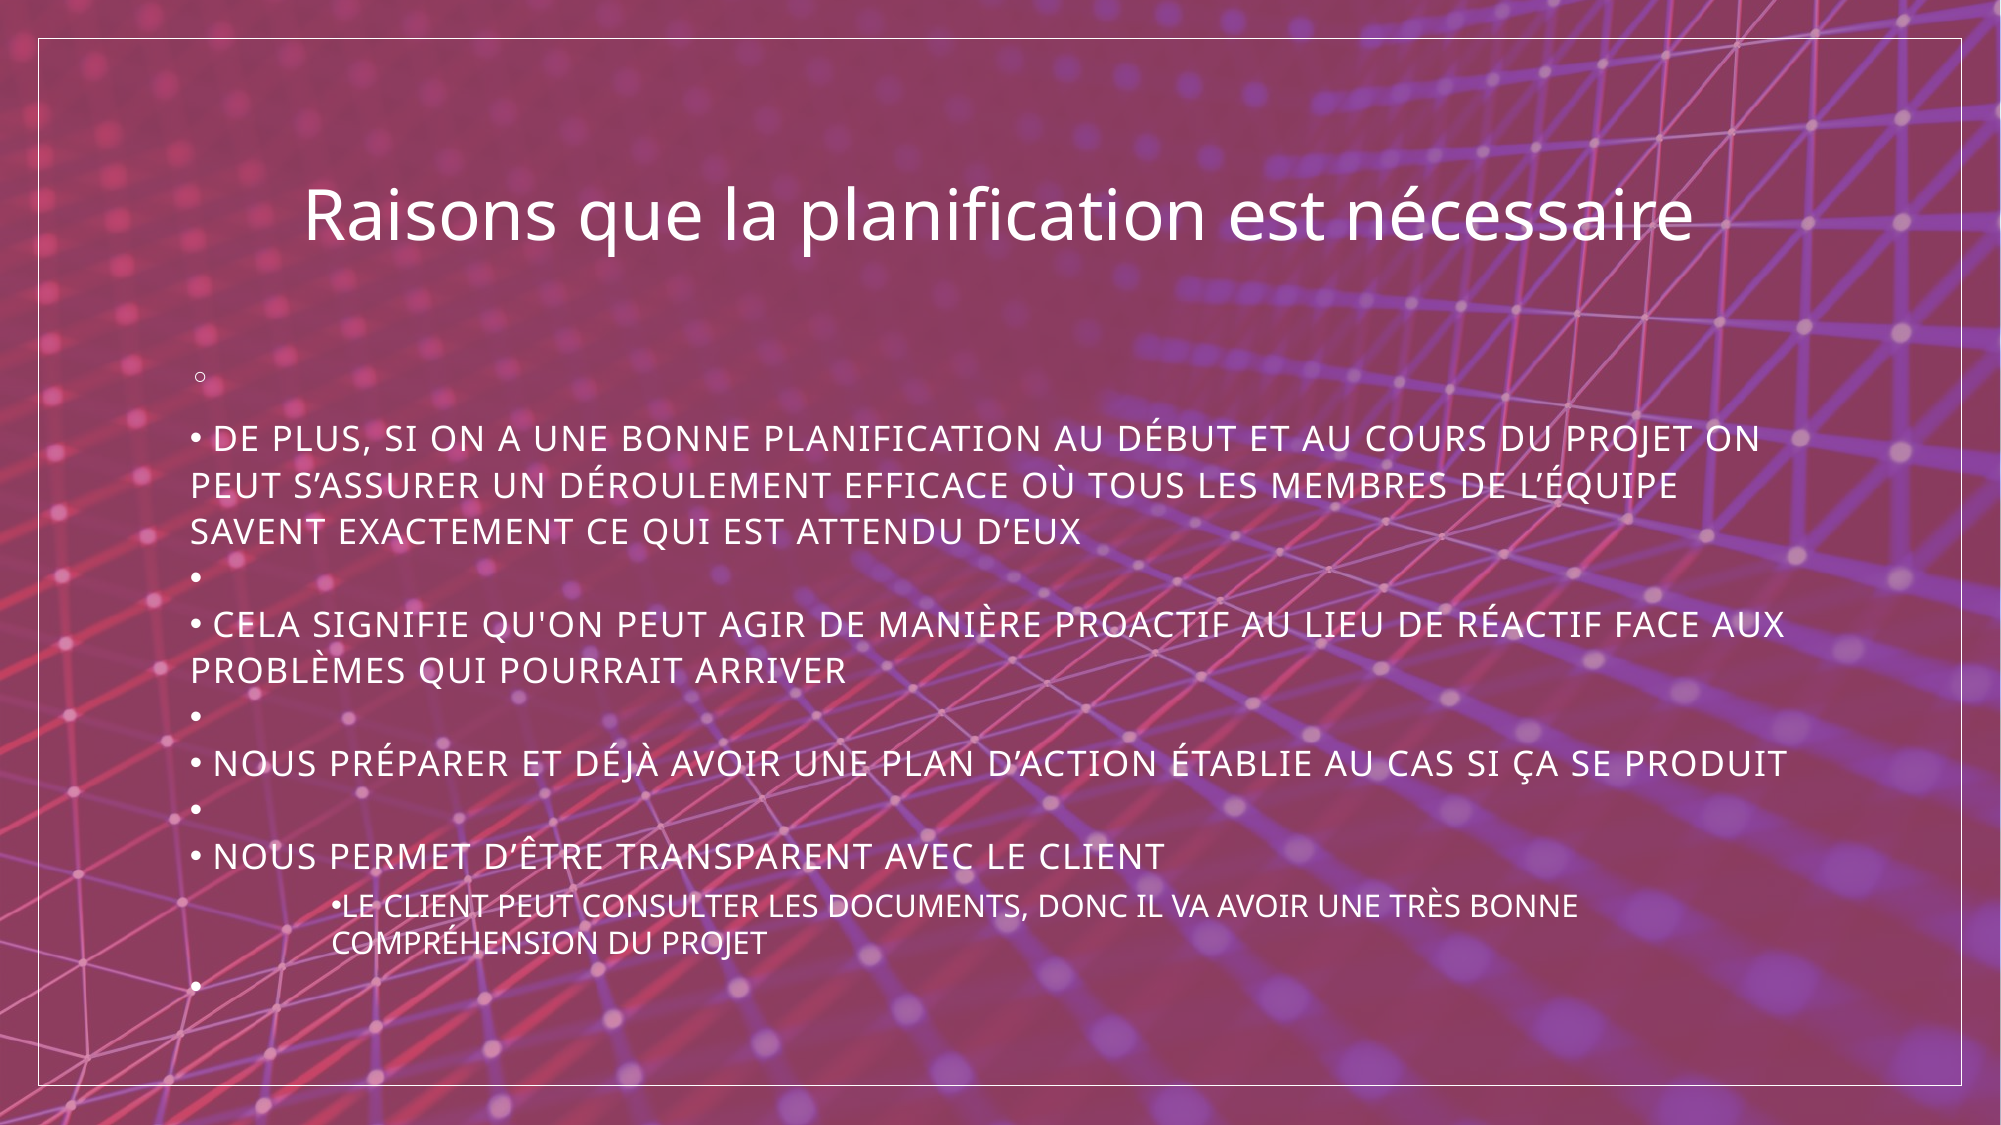

# Raisons que la planification est nécessaire
 DE PLUS, SI ON A UNE BONNE PLANIFICATION AU DÉBUT ET AU COURS DU PROJET ON PEUT S’ASSURER UN DÉROULEMENT EFFICACE OÙ TOUS LES MEMBRES DE L’ÉQUIPE SAVENT EXACTEMENT CE QUI EST ATTENDU D’EUX
 CELA signifie QU'on peut AGIR DE manière PROACTIF AU LIEU DE RÉACTIF FACE AUX PROBLÈMES QUI pourrait ARRIVER
 NOUS PRÉPARER ET DÉJÀ AVOIR UNE PLAN D’ACTION ÉTABLIE au cas si ça se produit
 Nous permet d’être transparent avec le client
le client peut consulter les documents, donc il va avoir une très bonne compréhension du projet